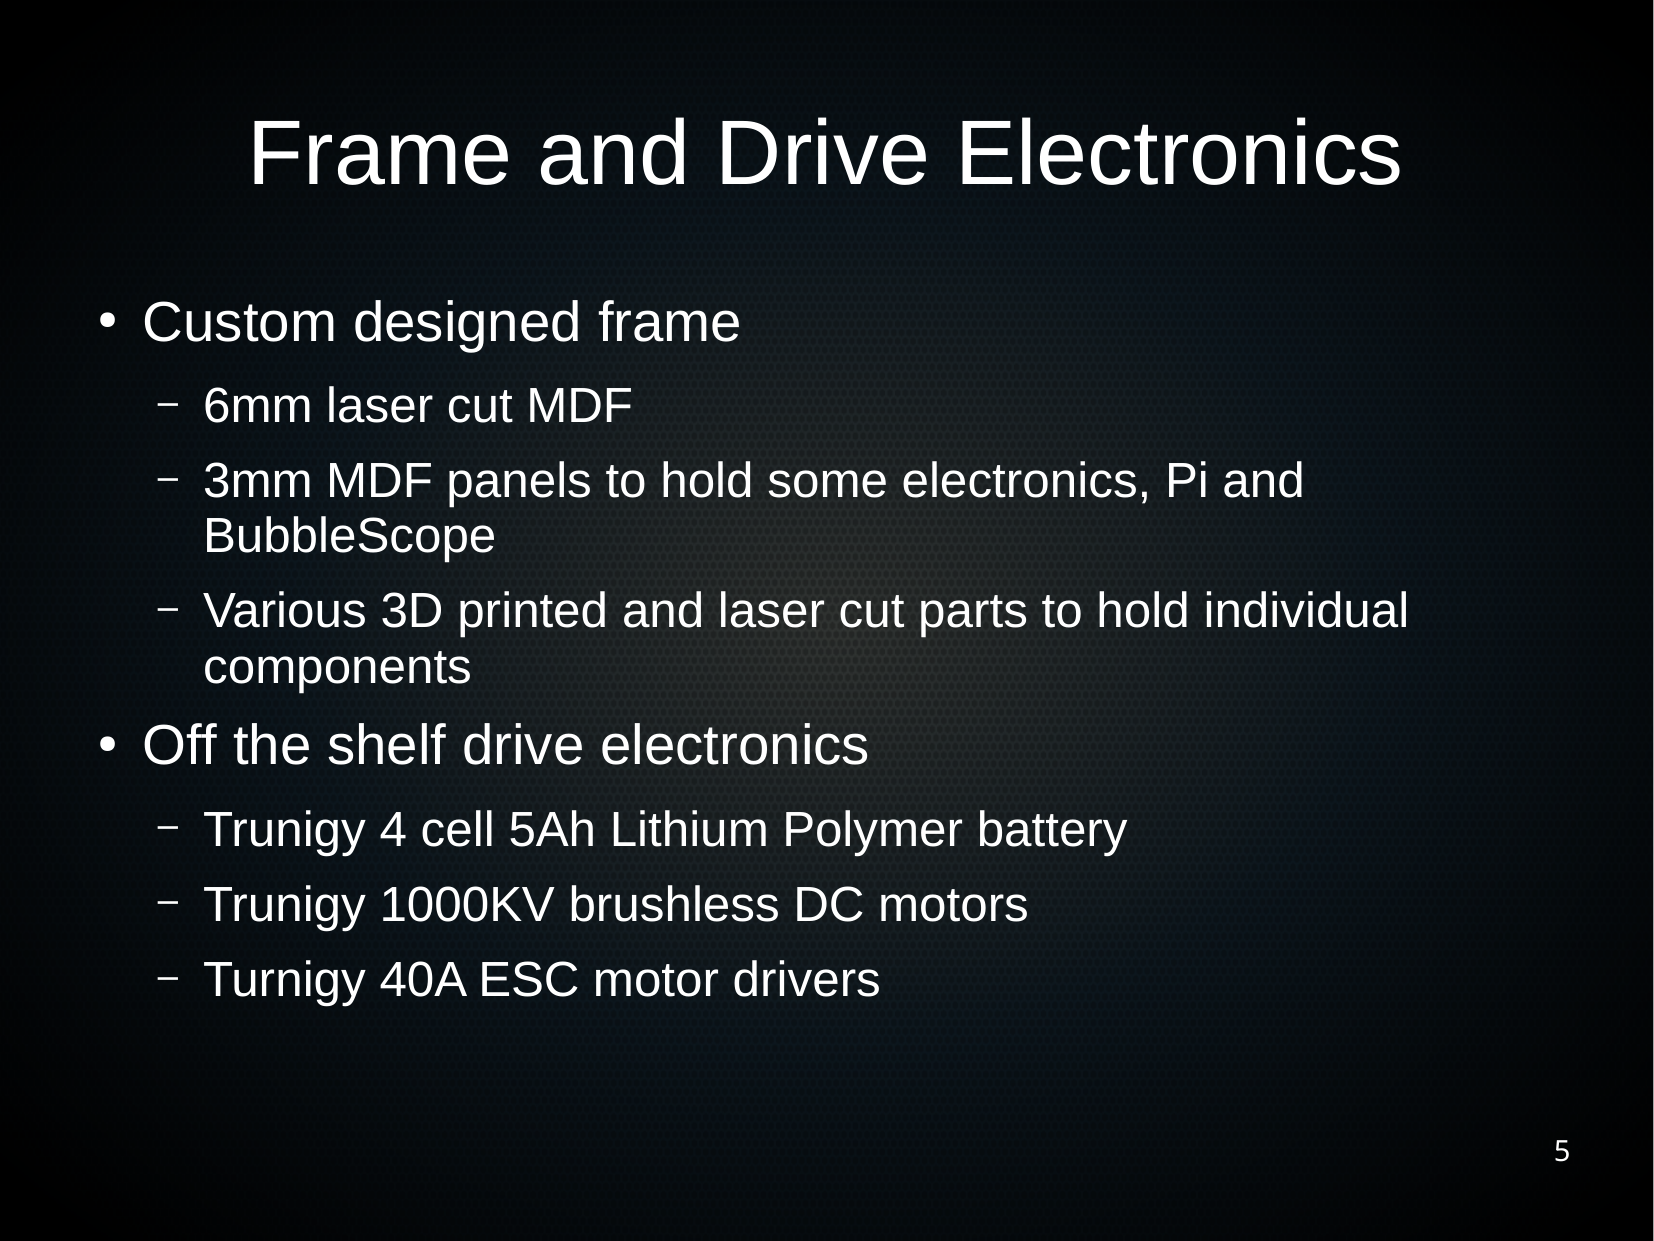

# Frame and Drive Electronics
Custom designed frame
6mm laser cut MDF
3mm MDF panels to hold some electronics, Pi and BubbleScope
Various 3D printed and laser cut parts to hold individual components
Off the shelf drive electronics
Trunigy 4 cell 5Ah Lithium Polymer battery
Trunigy 1000KV brushless DC motors
Turnigy 40A ESC motor drivers
5